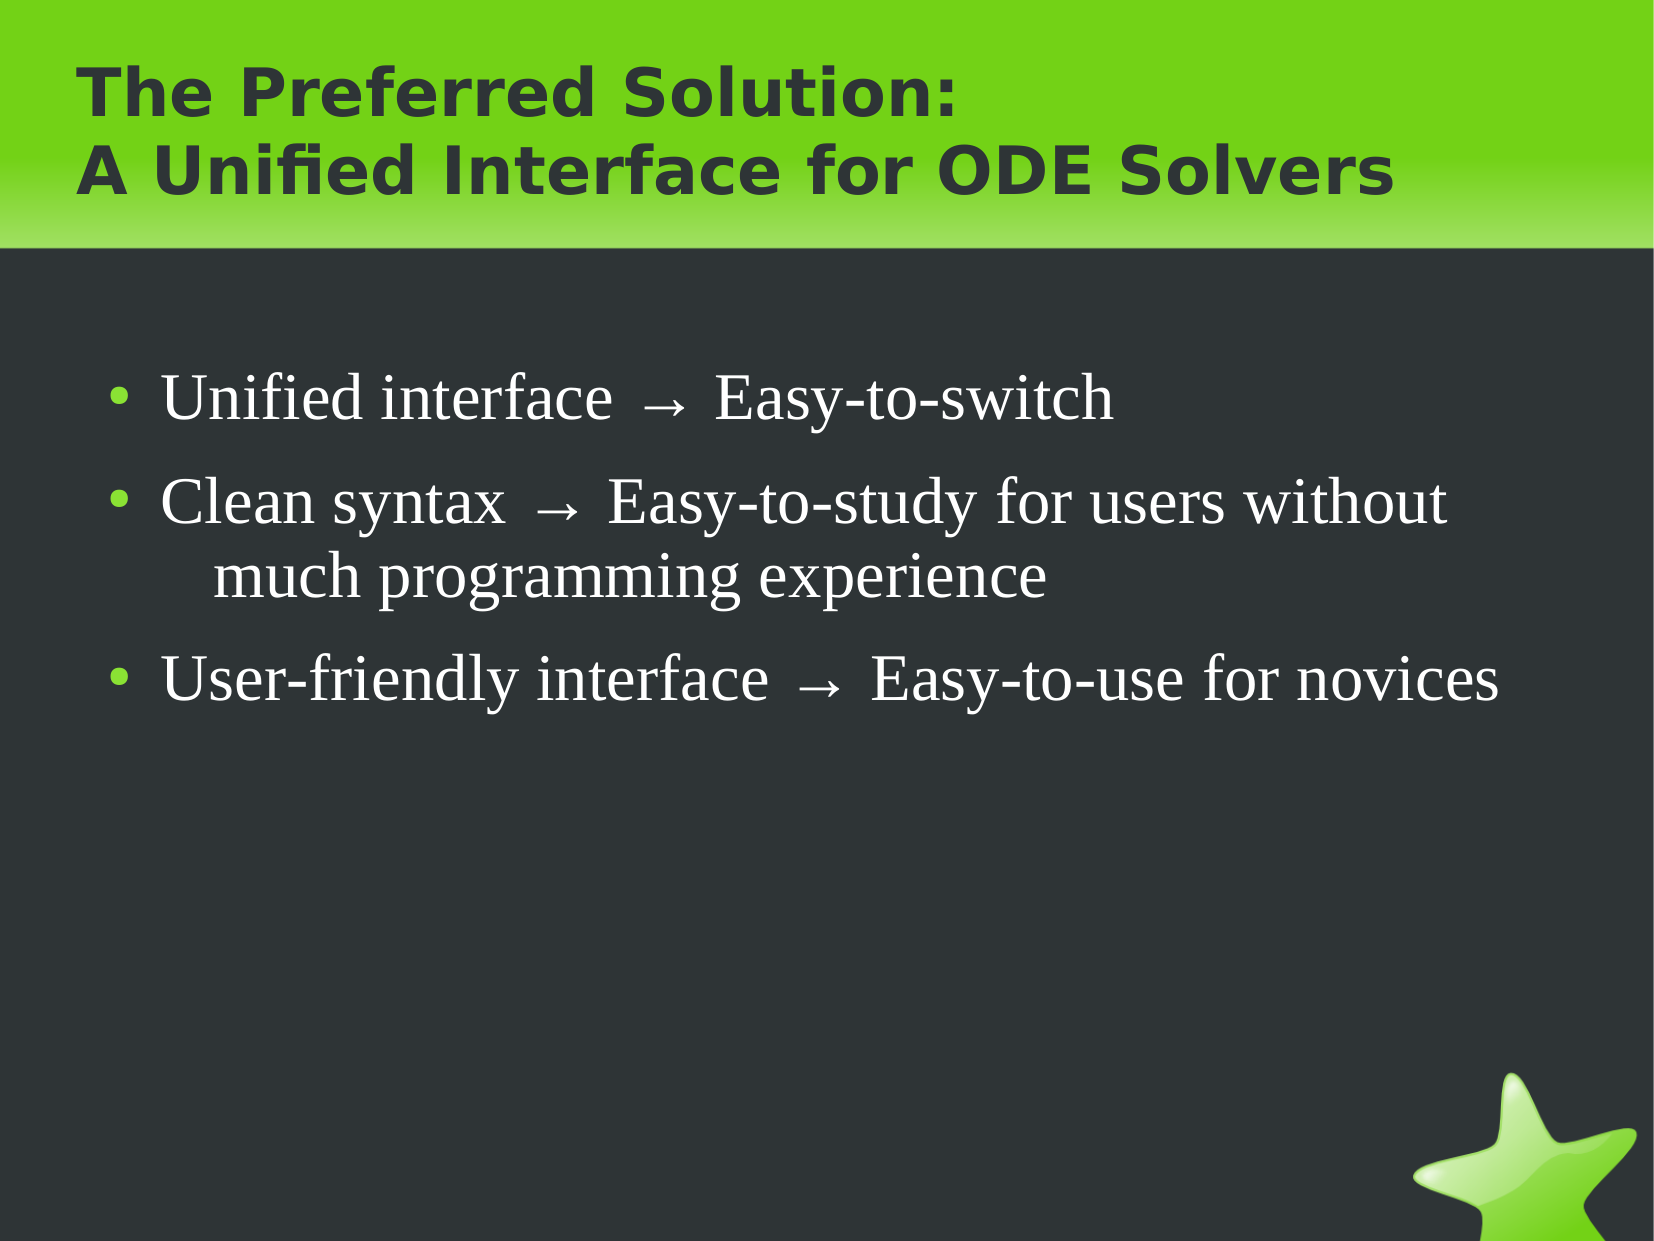

# The Preferred Solution: A Unified Interface for ODE Solvers
Unified interface → Easy-to-switch
Clean syntax → Easy-to-study for users without much programming experience
User-friendly interface → Easy-to-use for novices